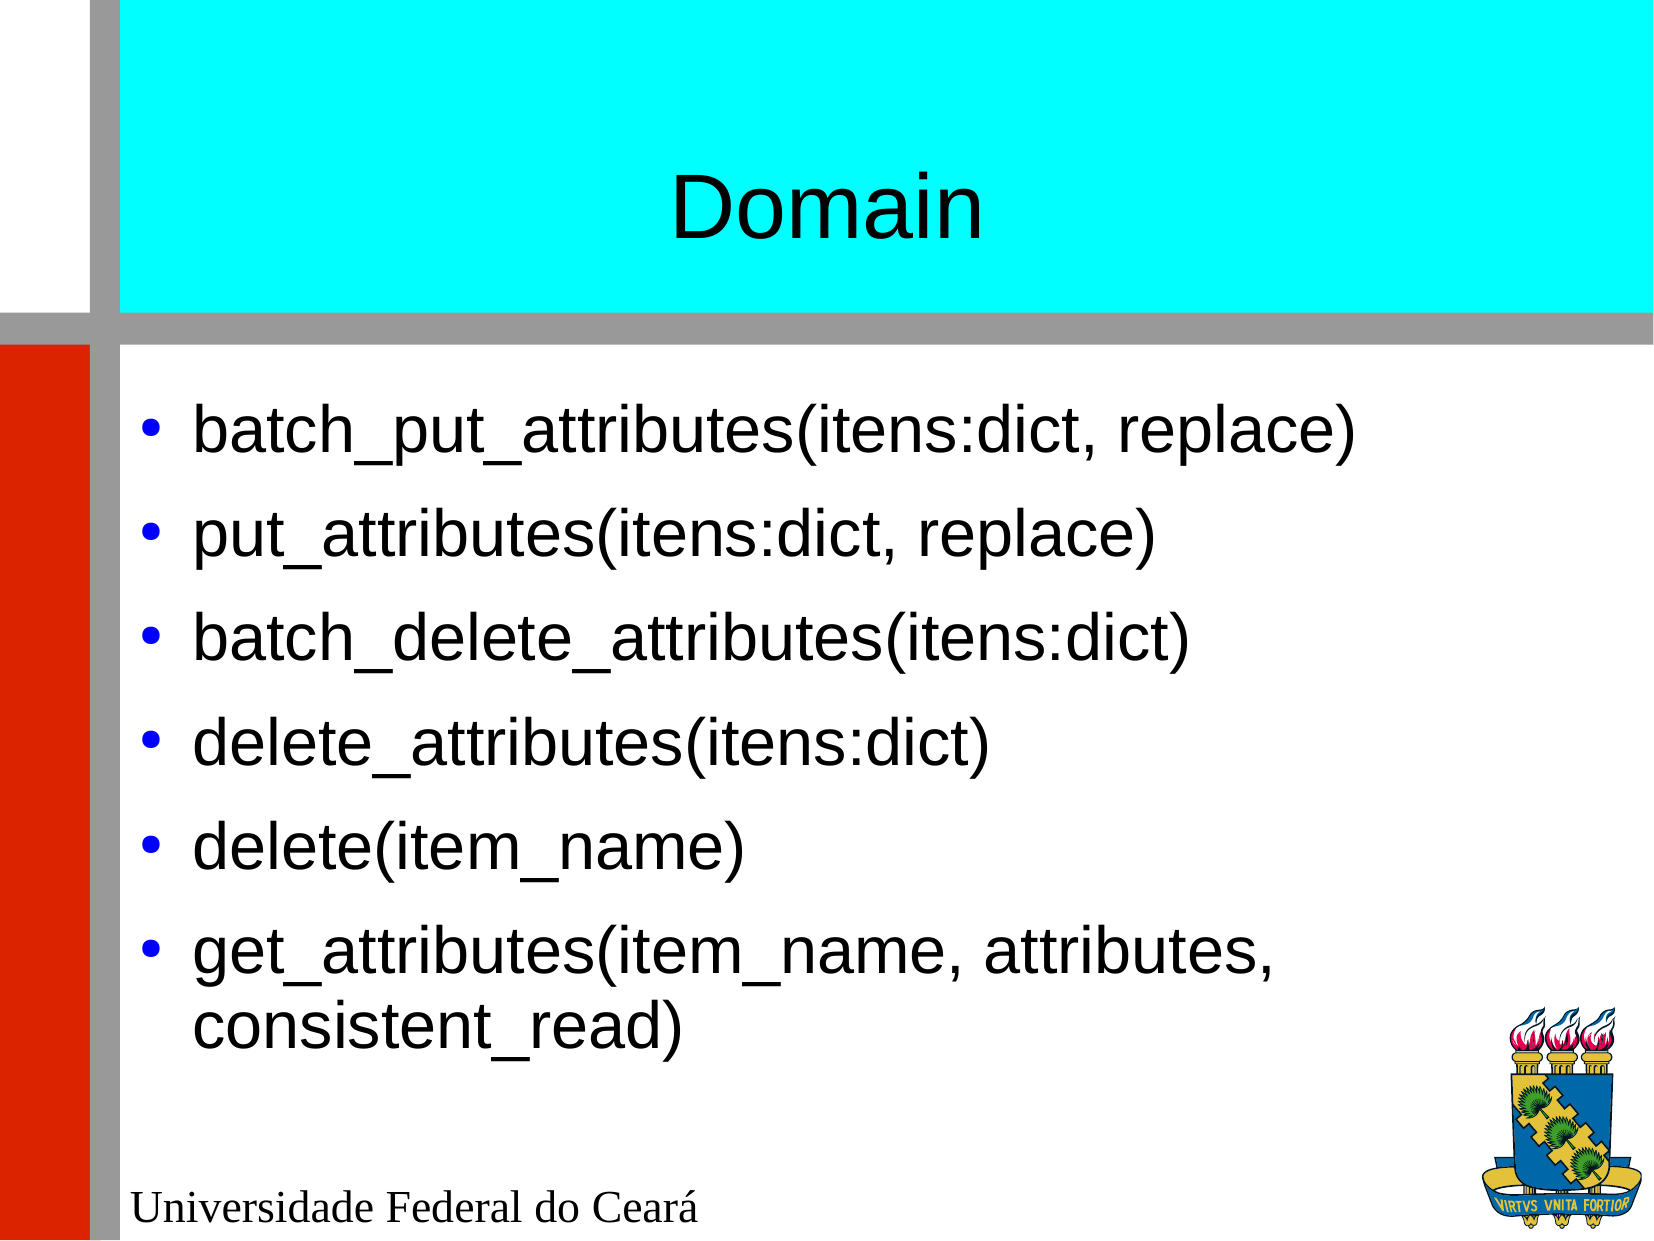

# Domain
batch_put_attributes(itens:dict, replace)
put_attributes(itens:dict, replace)
batch_delete_attributes(itens:dict)
delete_attributes(itens:dict)
delete(item_name)
get_attributes(item_name, attributes, consistent_read)